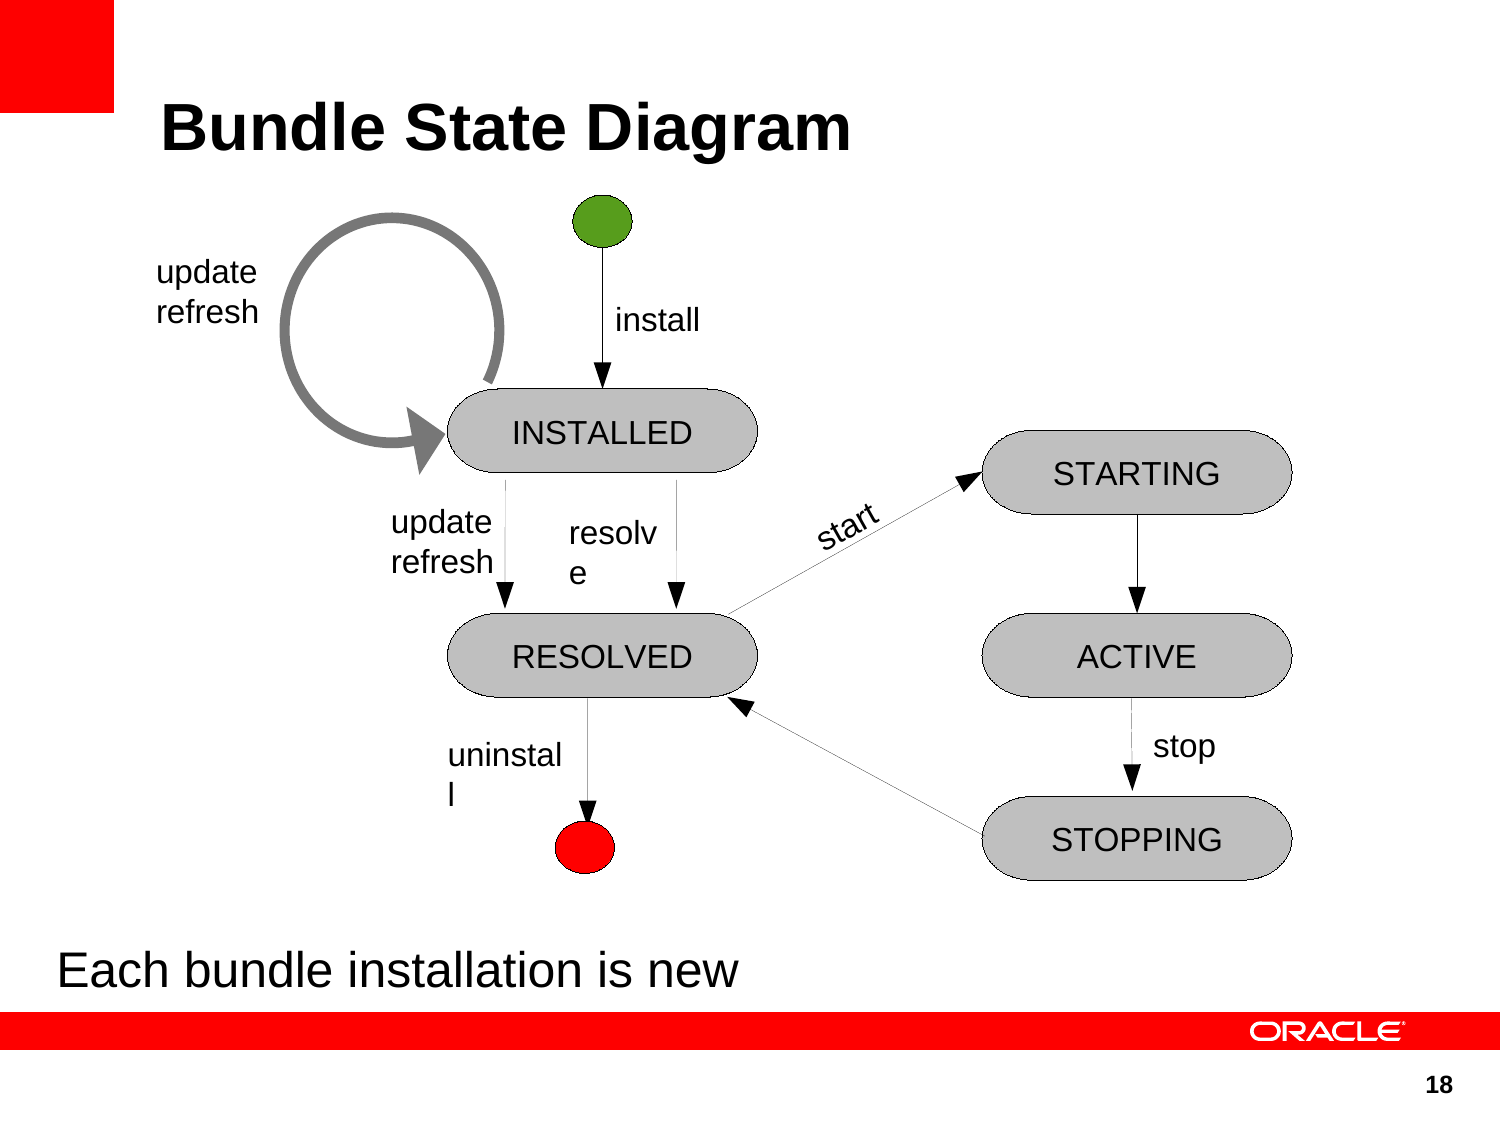

# Bundle State Diagram
update
refresh
INSTALLED
STARTING
start
resolve
update
refresh
RESOLVED
ACTIVE
stop
uninstall
STOPPING
Each bundle installation is new